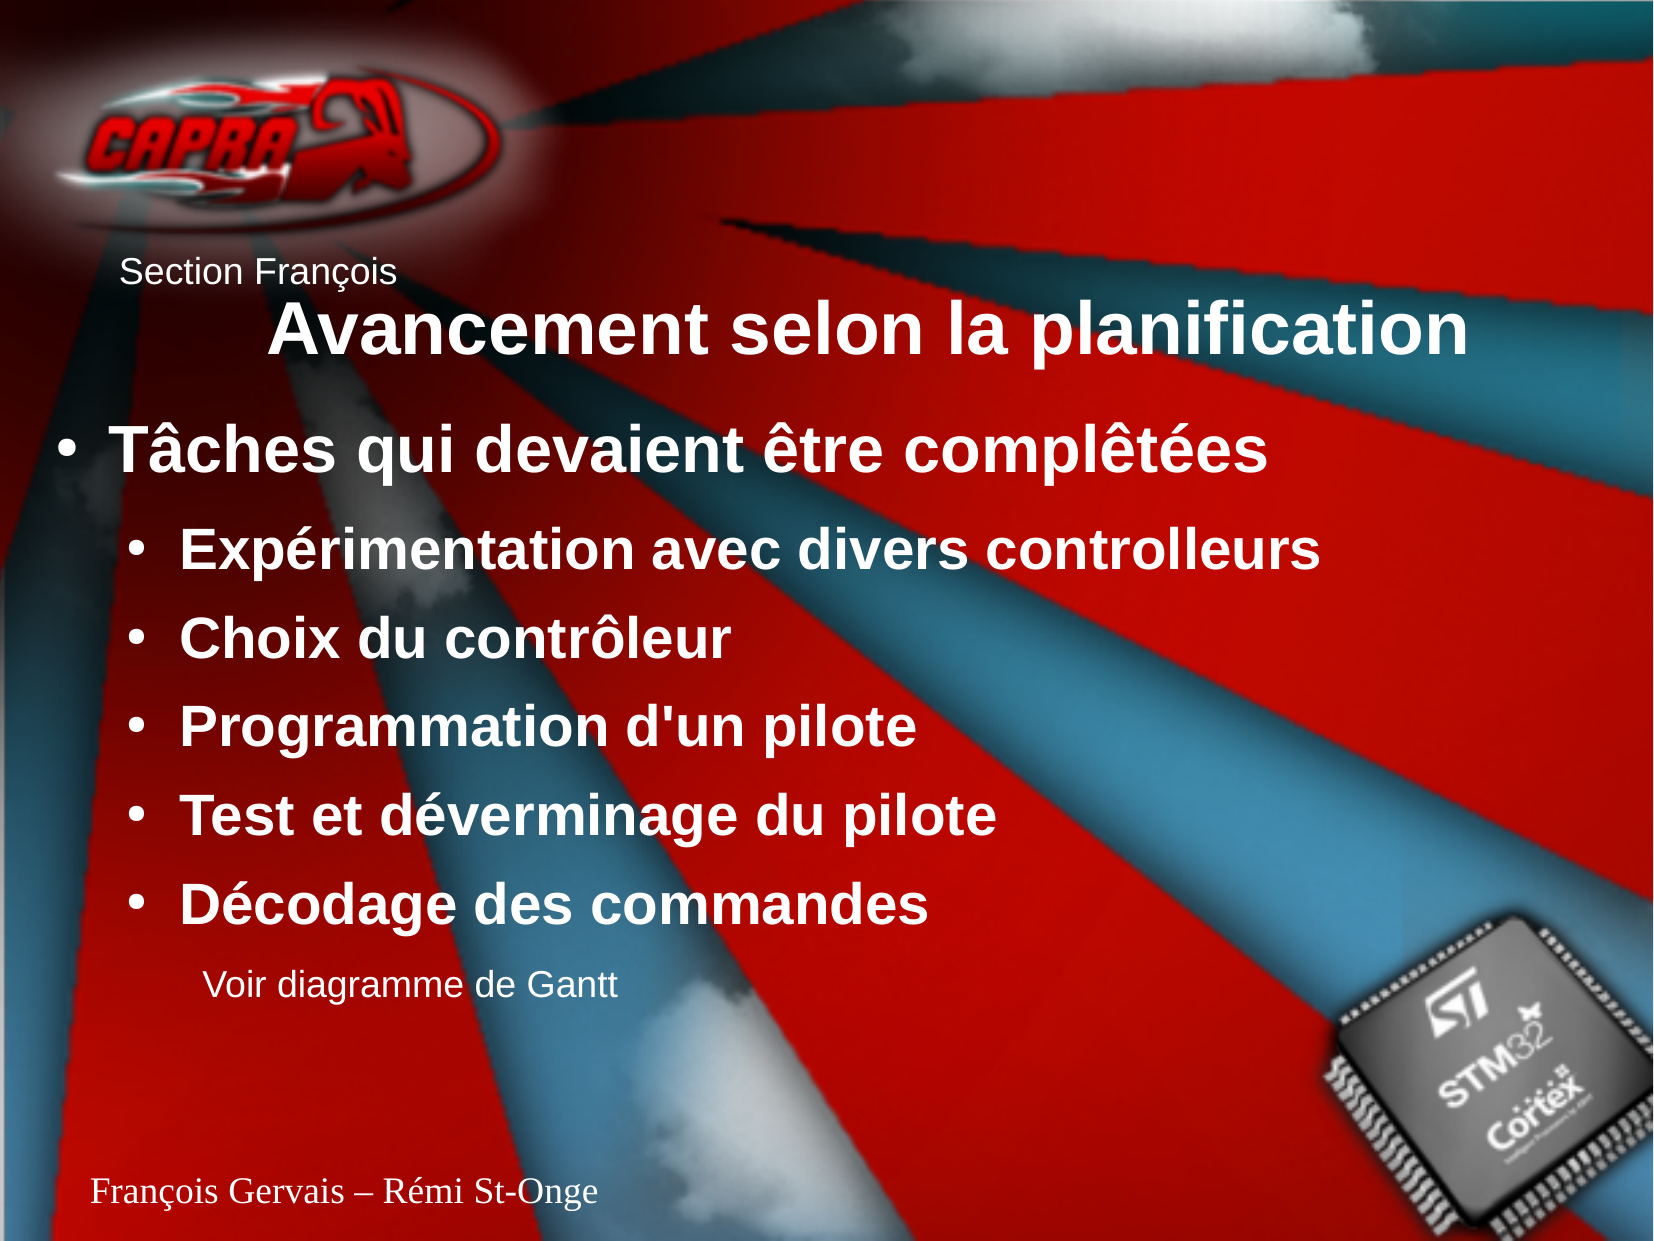

# Avancement selon la planification
Section François
Tâches qui devaient être complêtées
Expérimentation avec divers controlleurs
Choix du contrôleur
Programmation d'un pilote
Test et déverminage du pilote
Décodage des commandes
Voir diagramme de Gantt
François Gervais – Rémi St-Onge